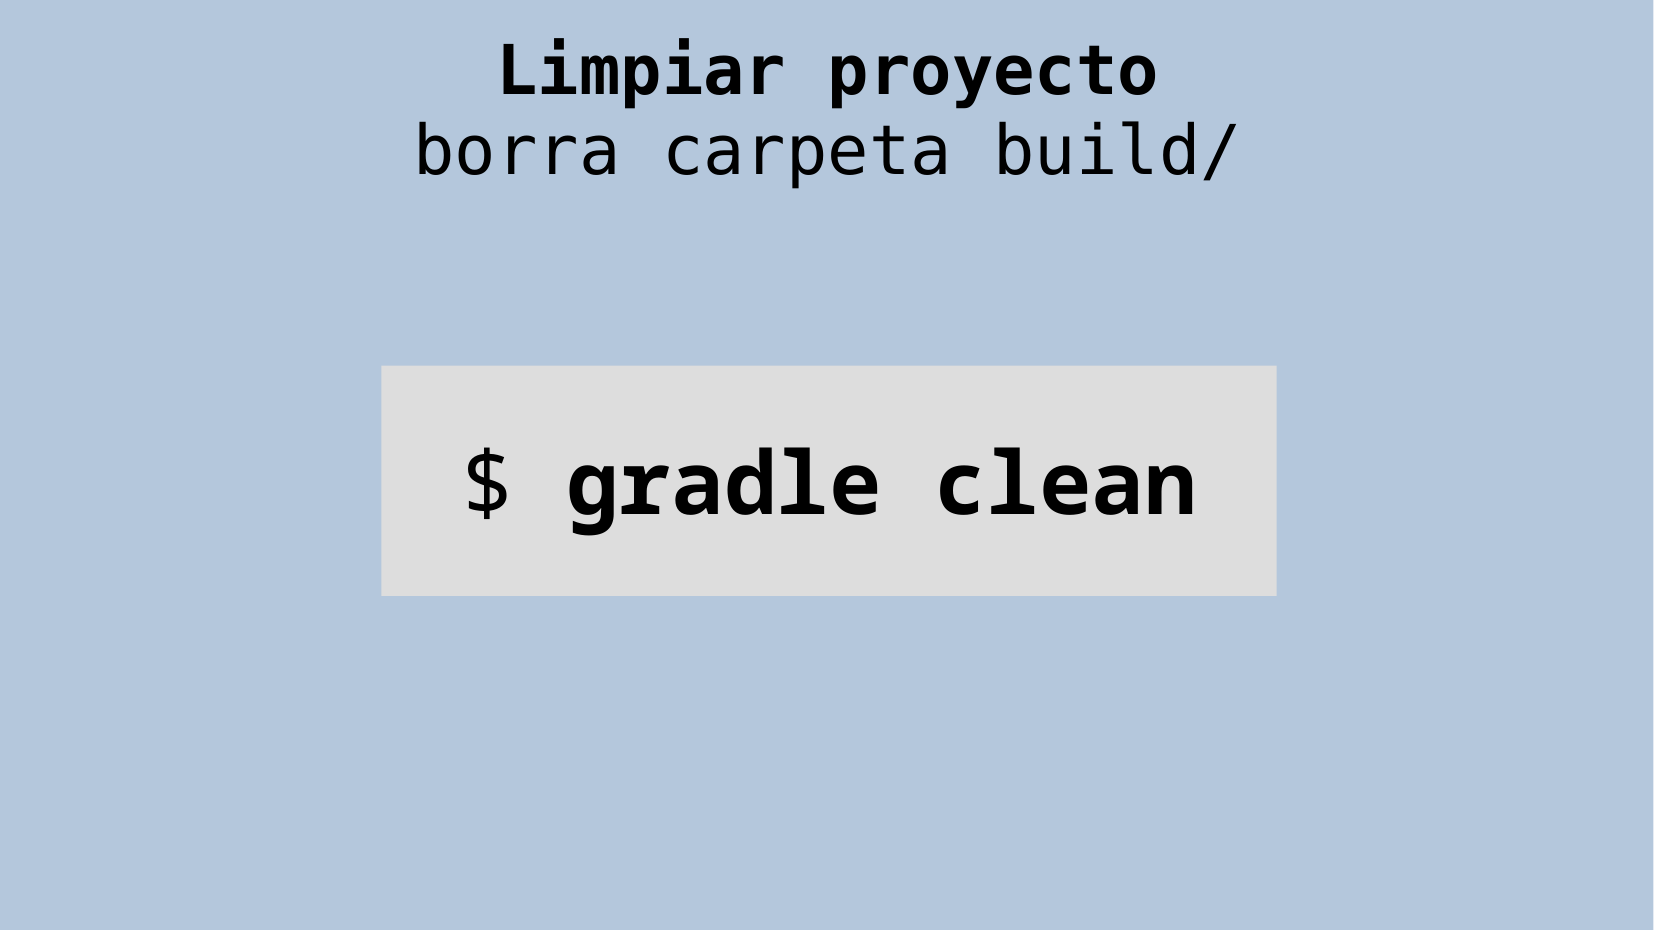

# Limpiar proyecto borra carpeta build/
$ gradle clean